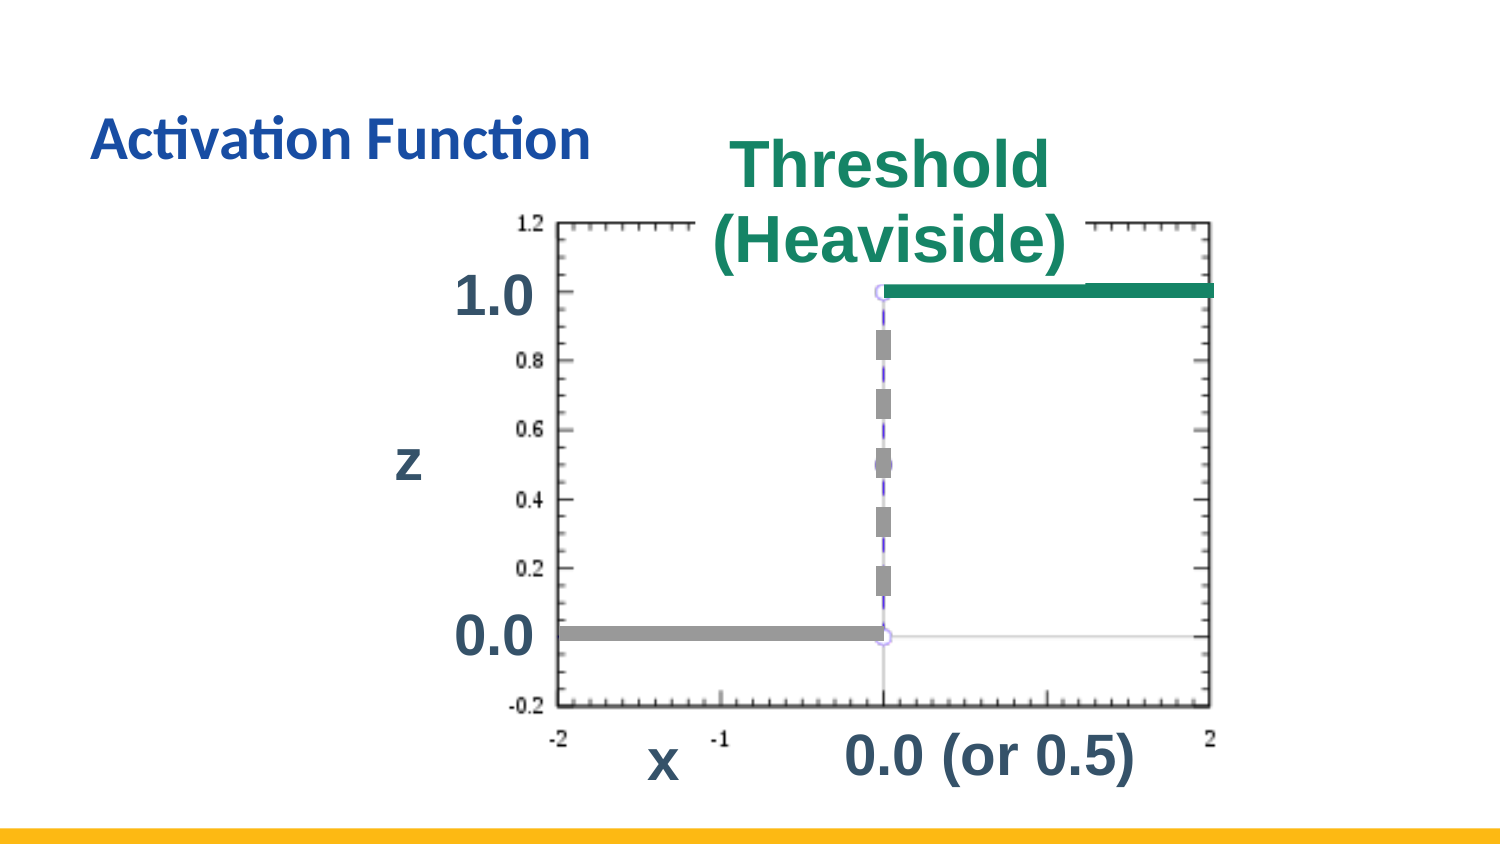

# Activation Function
Threshold
(Heaviside)
1.0
z
0.0
0.0 (or 0.5)
x